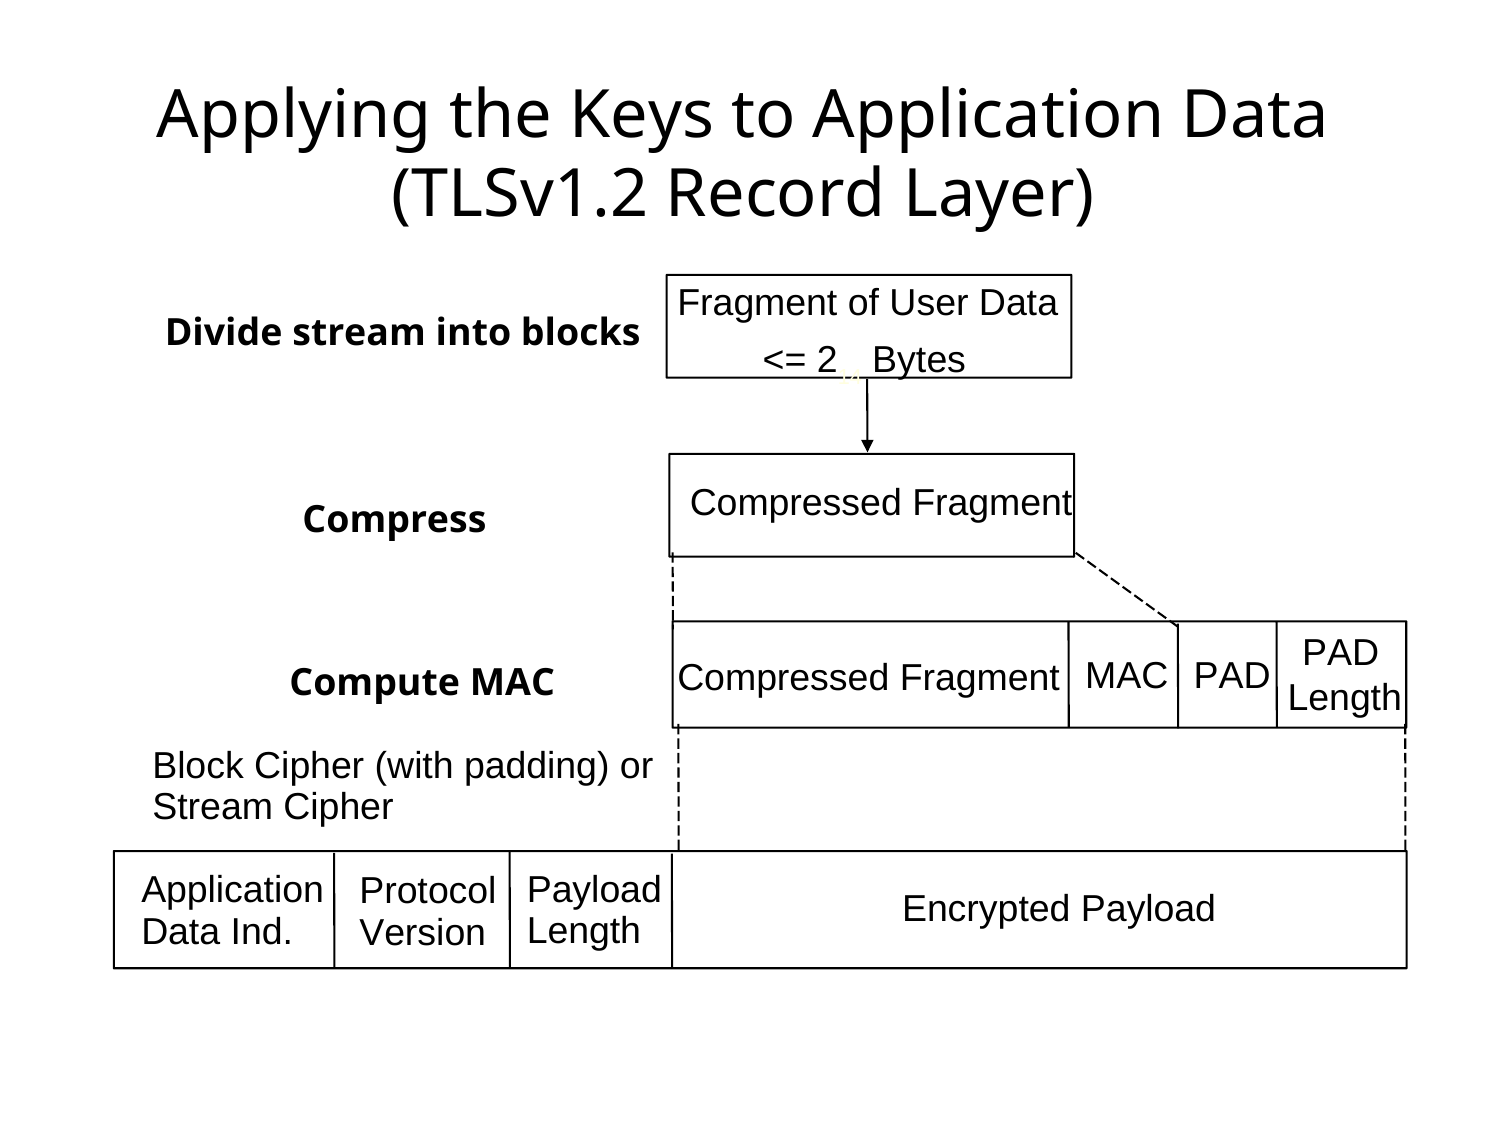

Applying the Keys to Application Data (TLSv1.2 Record Layer)
Fragment of User Data
Divide stream into blocks
<= 214 Bytes
Compressed Fragment
Compress
PAD
MAC
PAD
Compute MAC
Compressed Fragment
Length
Block Cipher (with padding) or Stream Cipher
Payload Length
Application Data Ind.
Protocol Version
Encrypted Payload